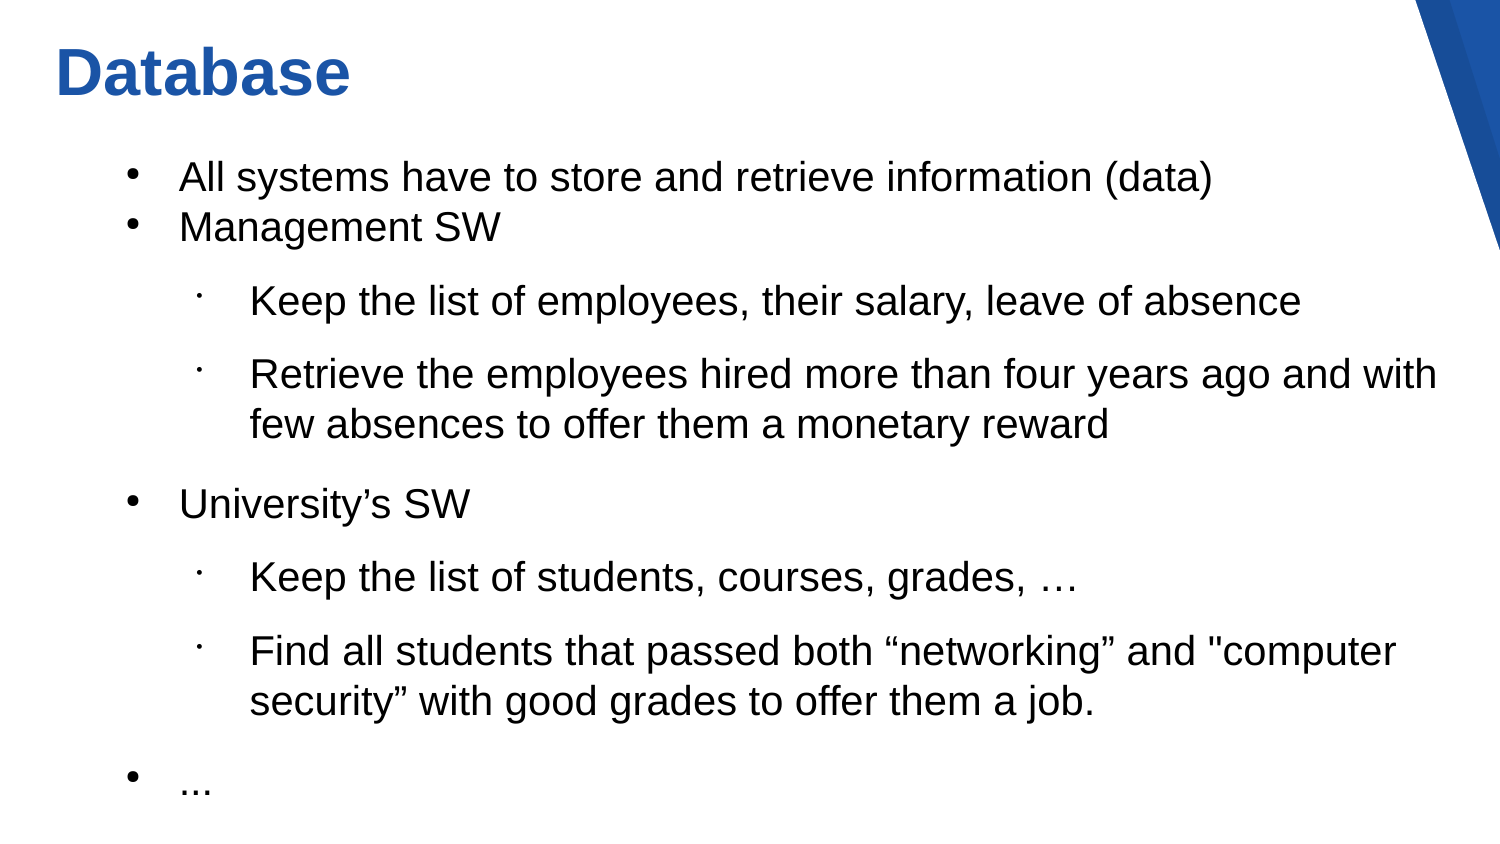

Database
# All systems have to store and retrieve information (data)
Management SW
Keep the list of employees, their salary, leave of absence
Retrieve the employees hired more than four years ago and with few absences to offer them a monetary reward
University’s SW
Keep the list of students, courses, grades, …
Find all students that passed both “networking” and "computer security” with good grades to offer them a job.
...